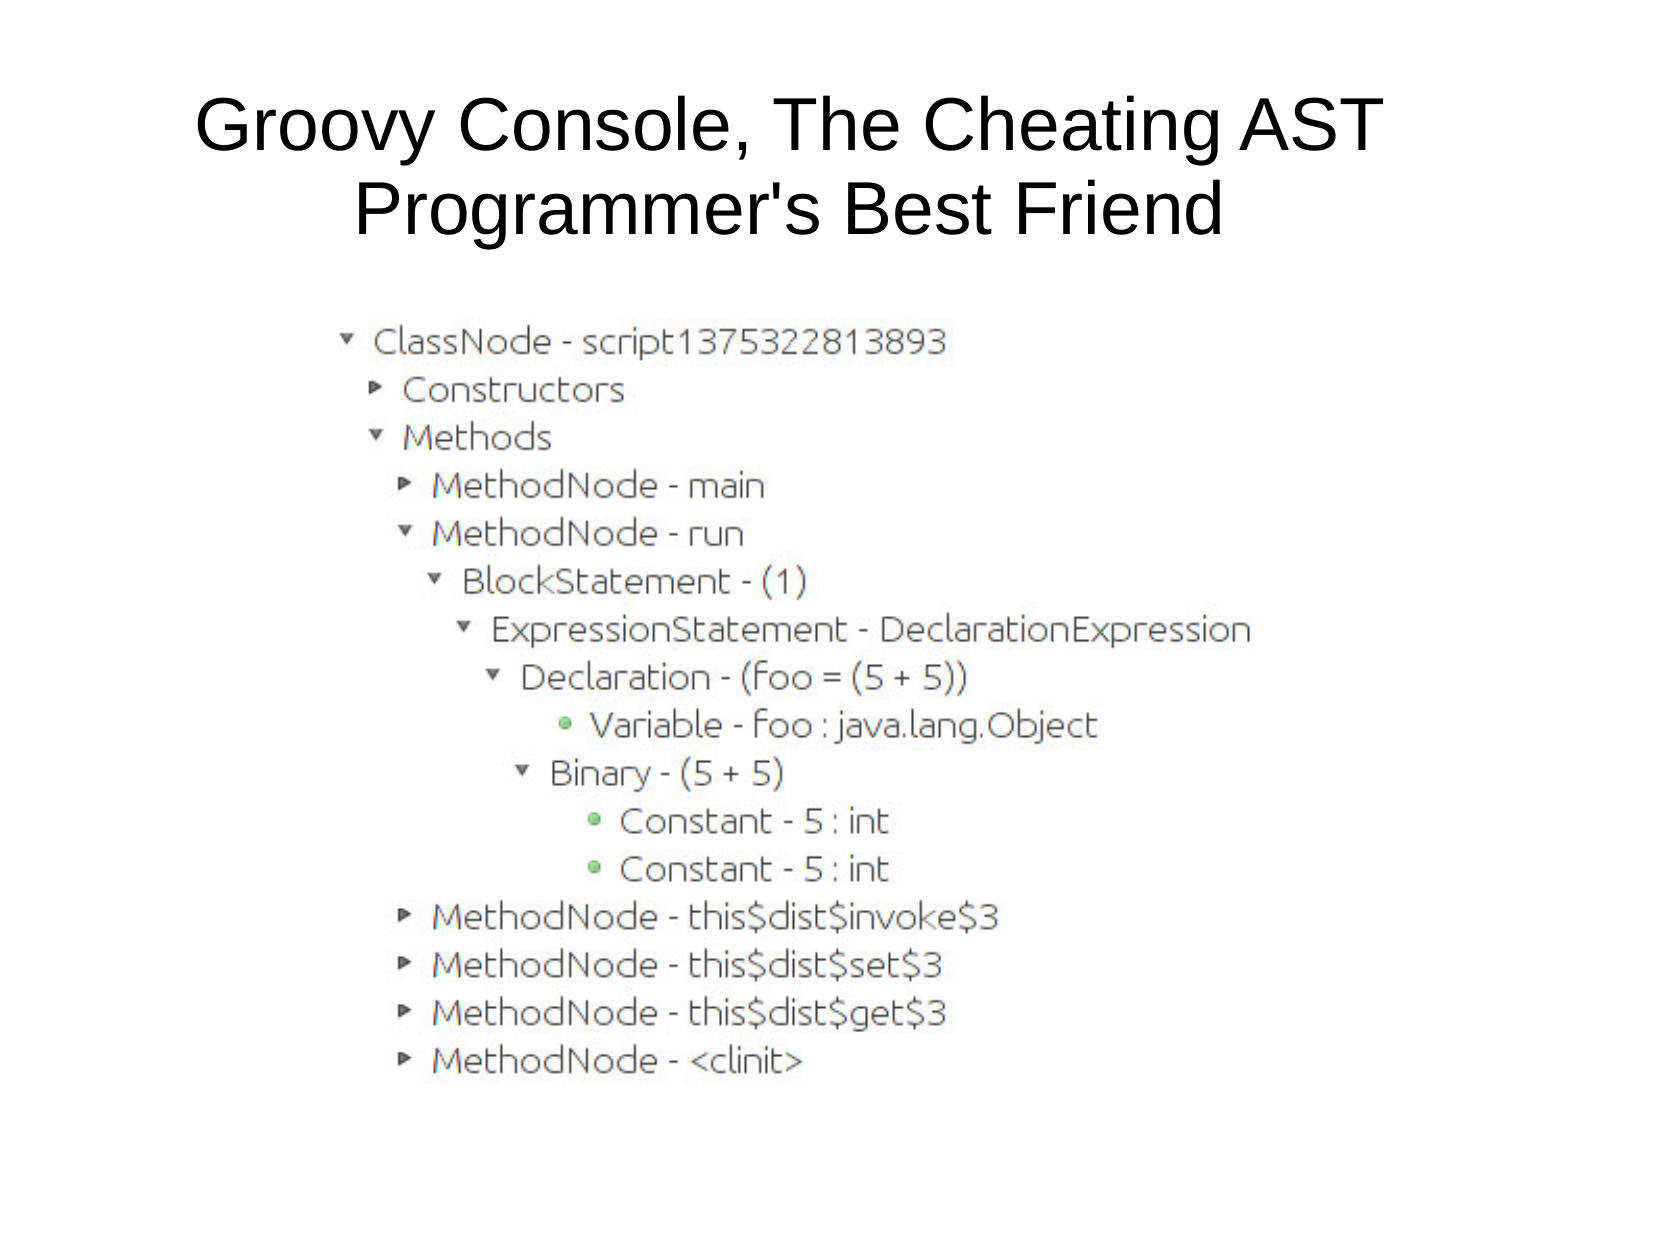

Groovy Console, The Cheating AST Programmer's Best Friend